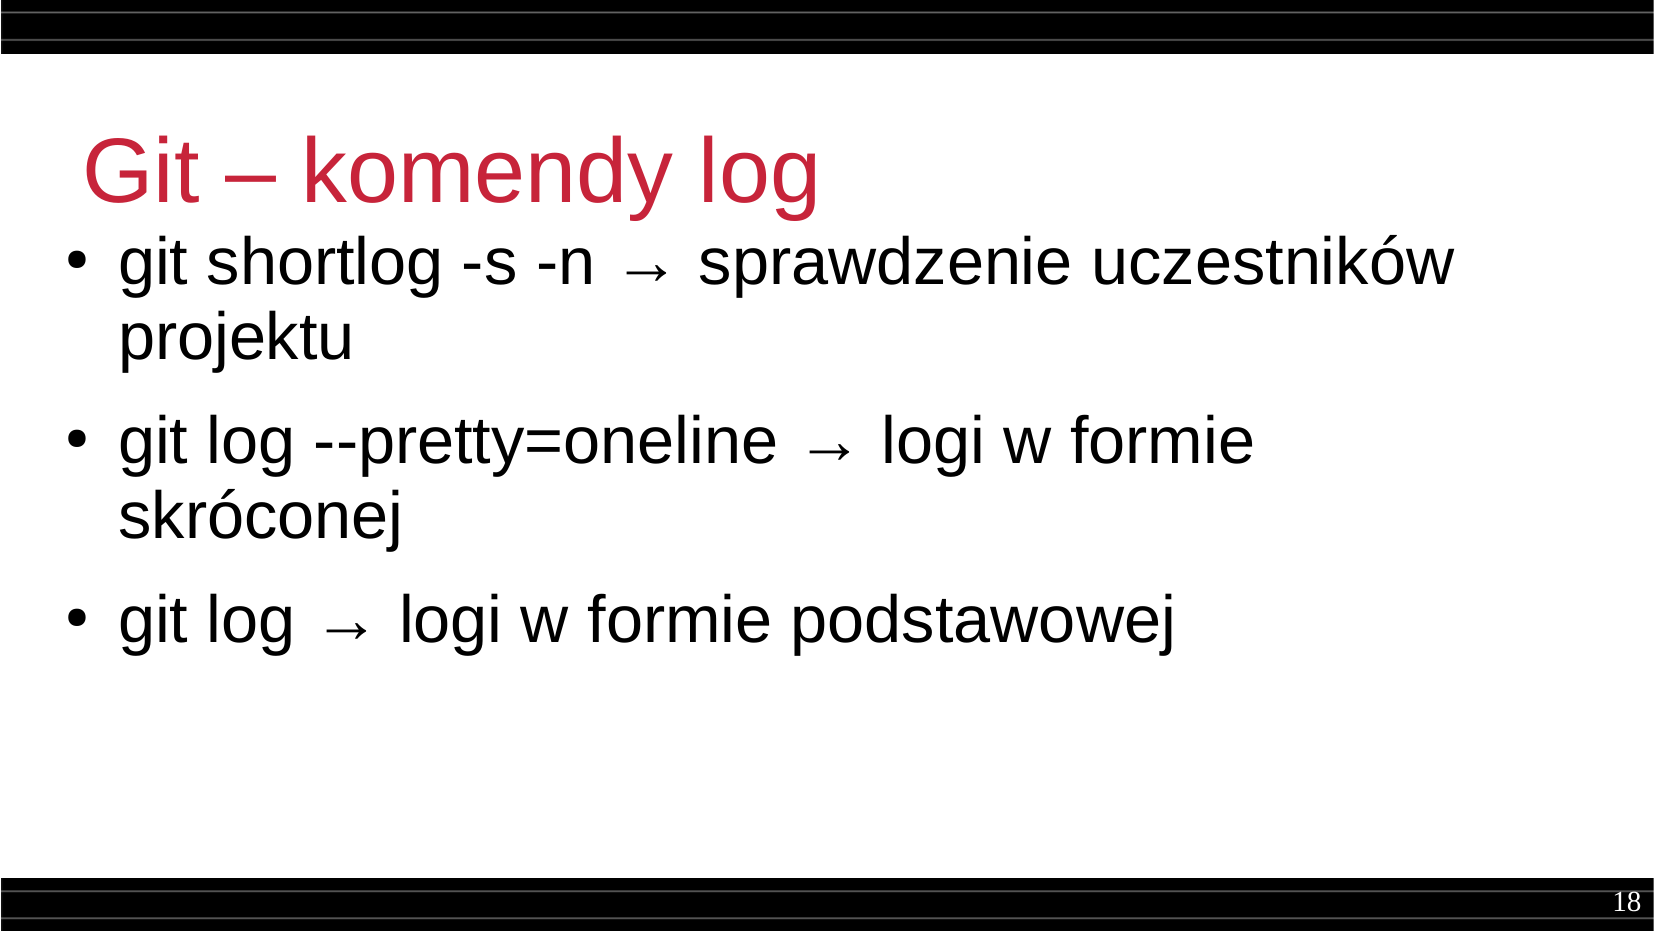

# Git – komendy log
git shortlog -s -n → sprawdzenie uczestników projektu
git log --pretty=oneline → logi w formie skróconej
git log → logi w formie podstawowej